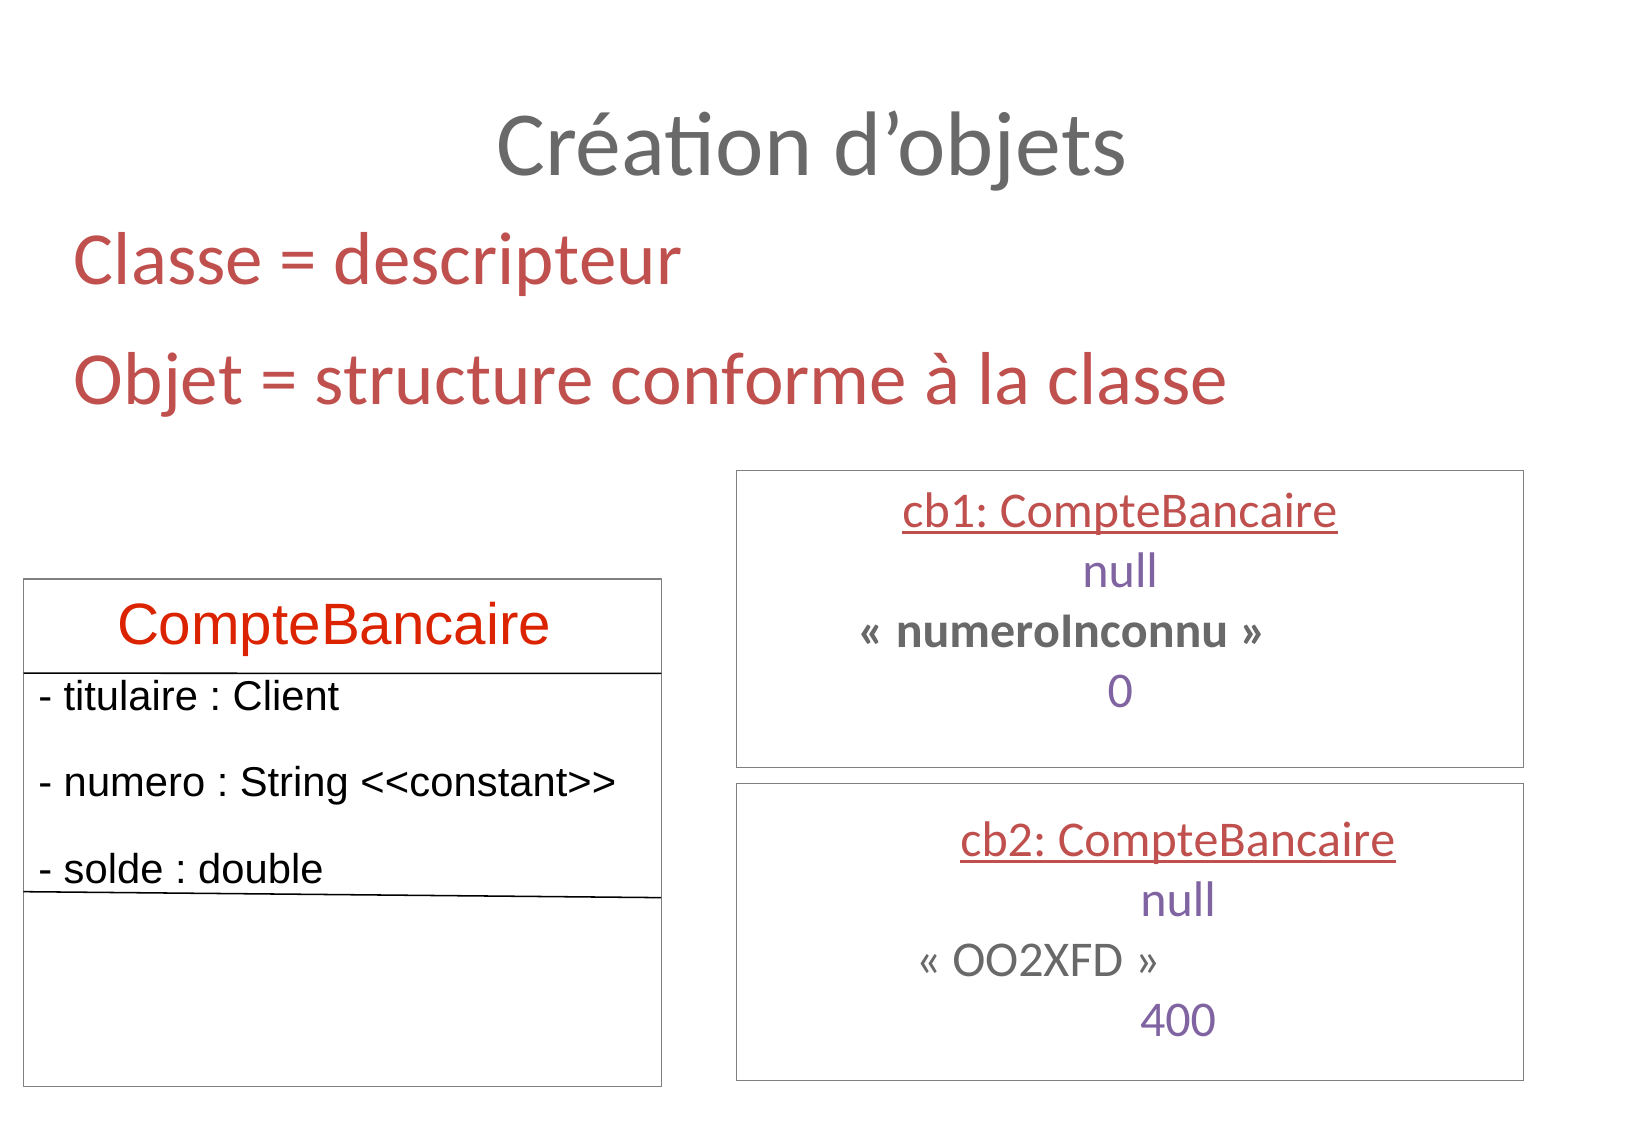

# Création d’objets
Classe = descripteur
Objet = structure conforme à la classe
cb1: CompteBancaire
null
« numeroInconnu »
0
CompteBancaire
- titulaire : Client
- numero : String <<constant>>
- solde : double
cb2: CompteBancaire
null
« OO2XFD »
400